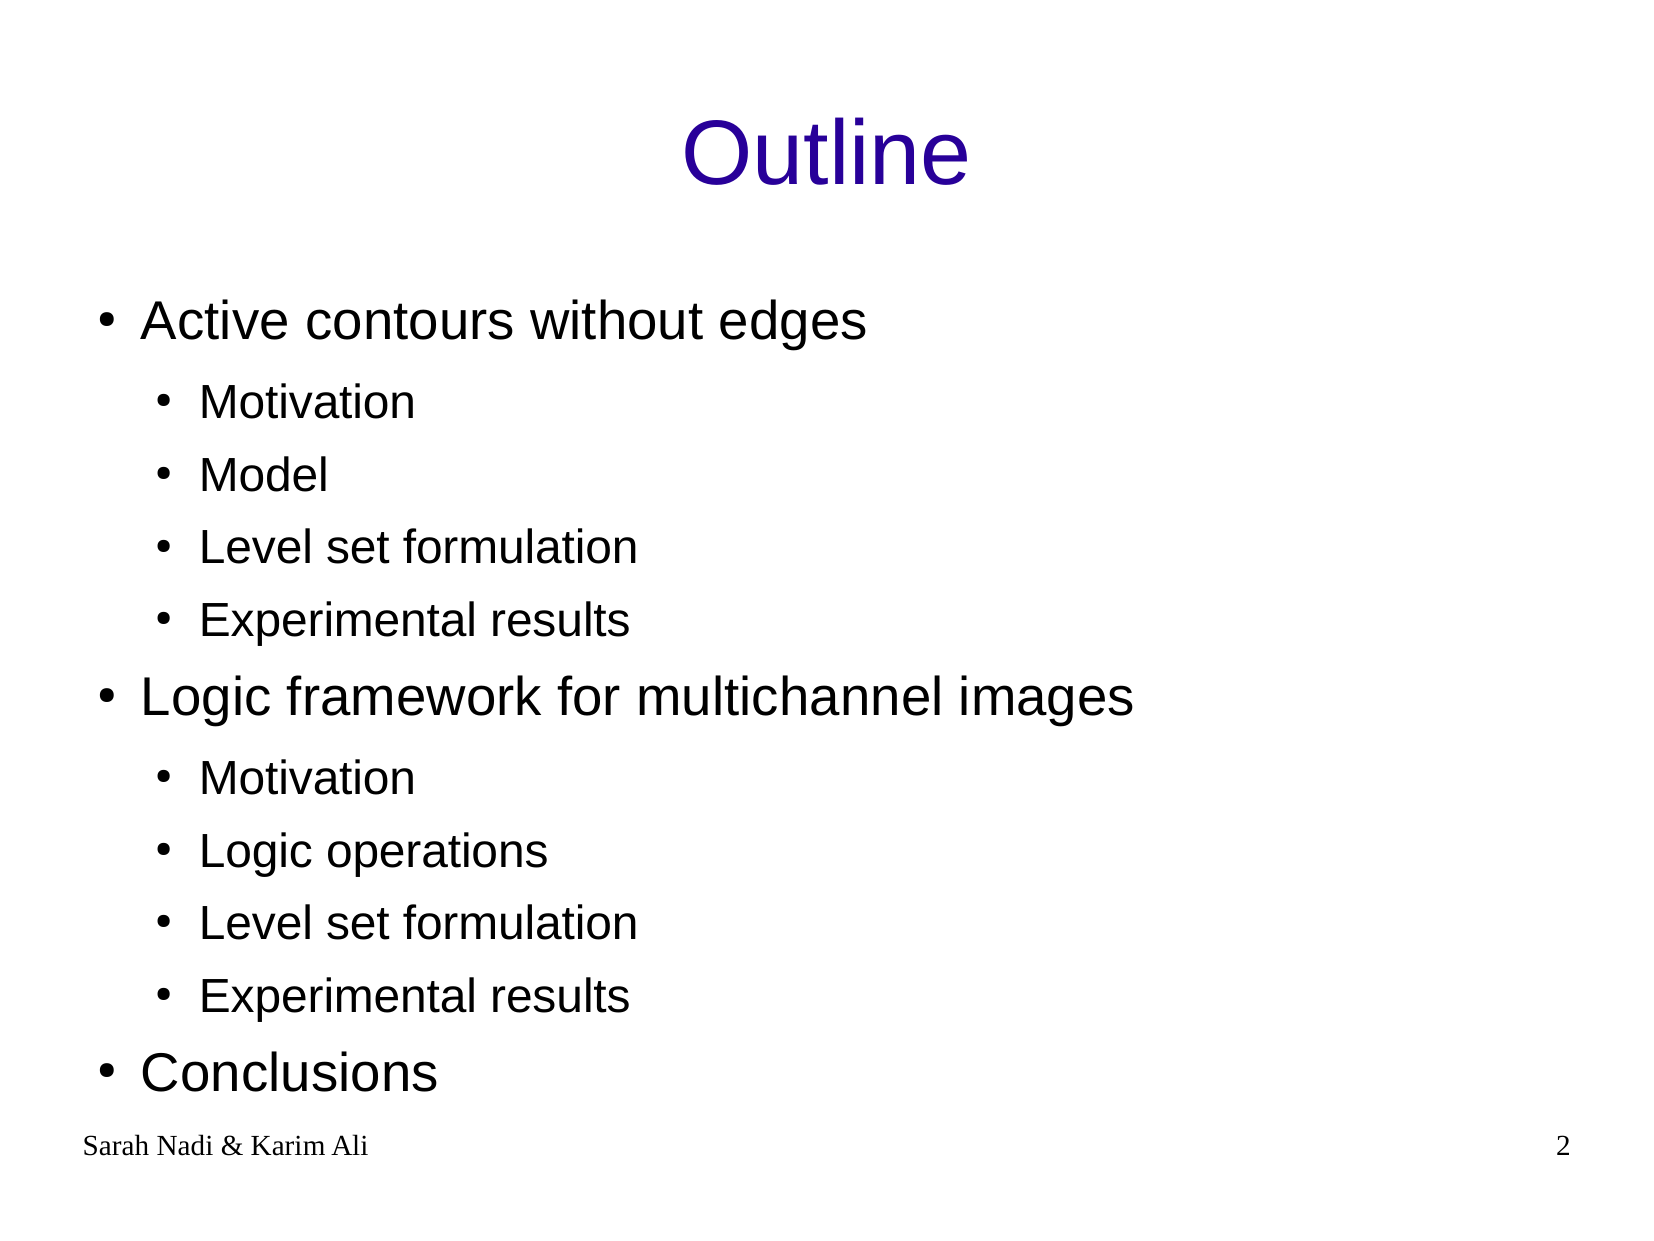

# Outline
Active contours without edges
Motivation
Model
Level set formulation
Experimental results
Logic framework for multichannel images
Motivation
Logic operations
Level set formulation
Experimental results
Conclusions
Sarah Nadi & Karim Ali
2